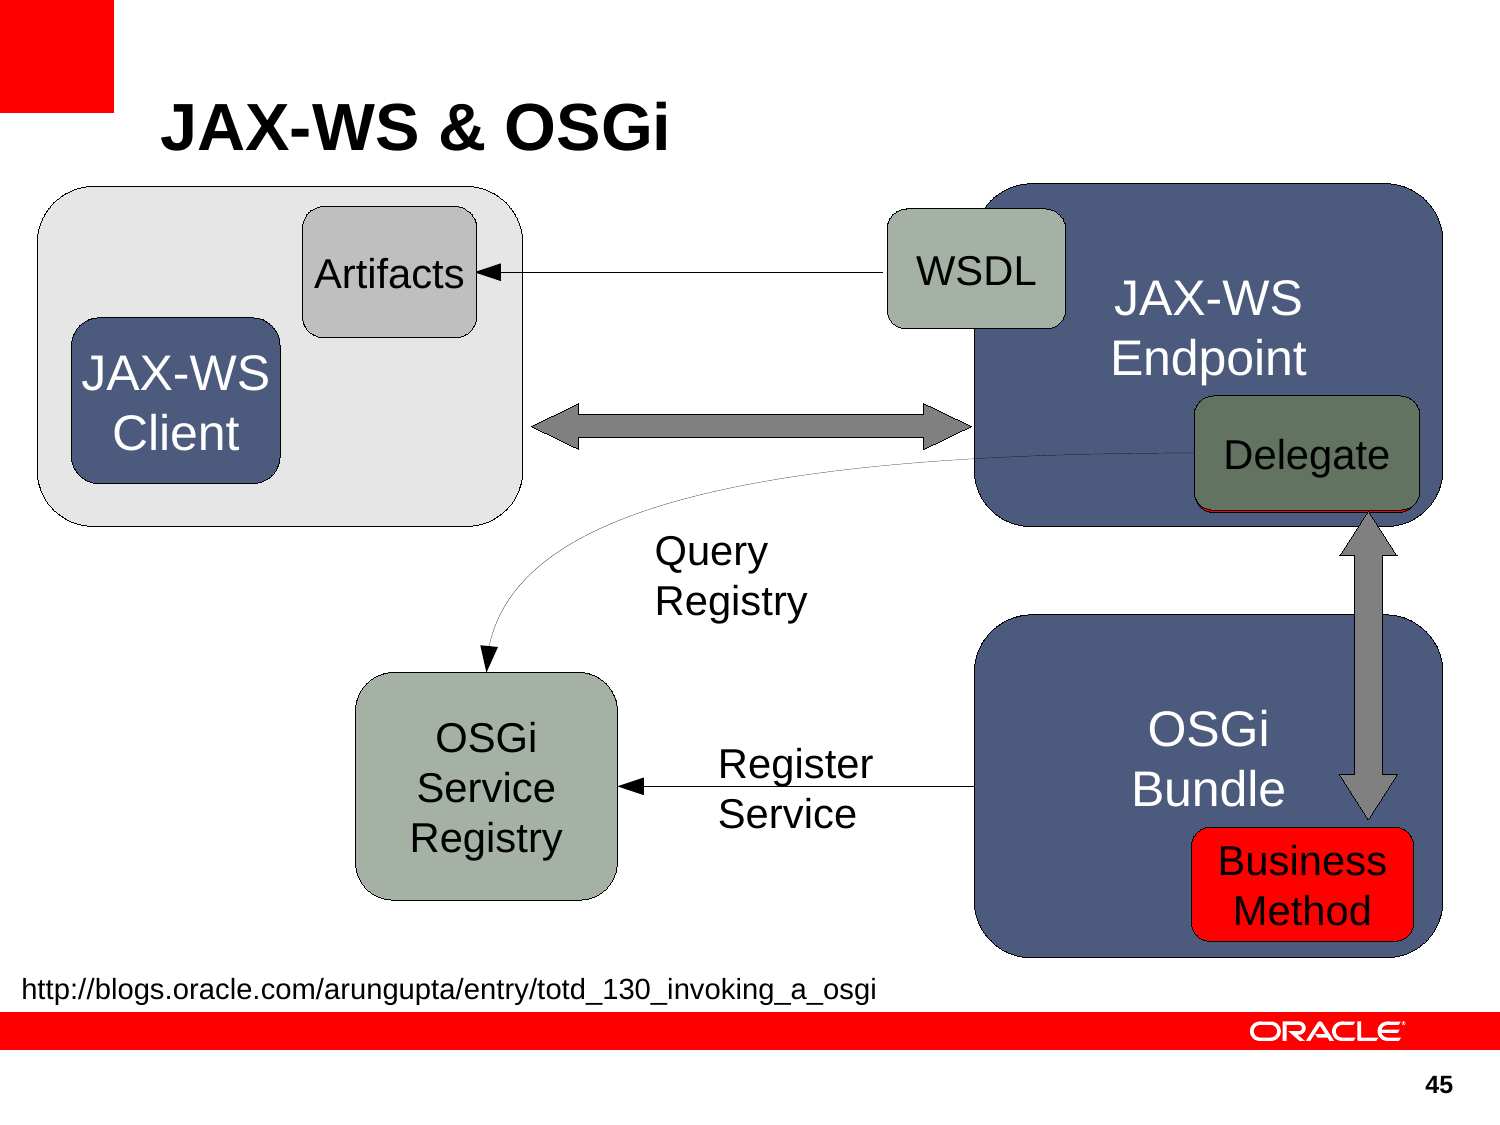

# JAX-WS & OSGi
JAX-WS
Endpoint
Artifacts
WSDL
JAX-WS
Client
Delegate
Business
Method
Query
Registry
OSGi
Bundle
OSGi
Service
Registry
Business
Method
http://blogs.oracle.com/arungupta/entry/totd_130_invoking_a_osgi